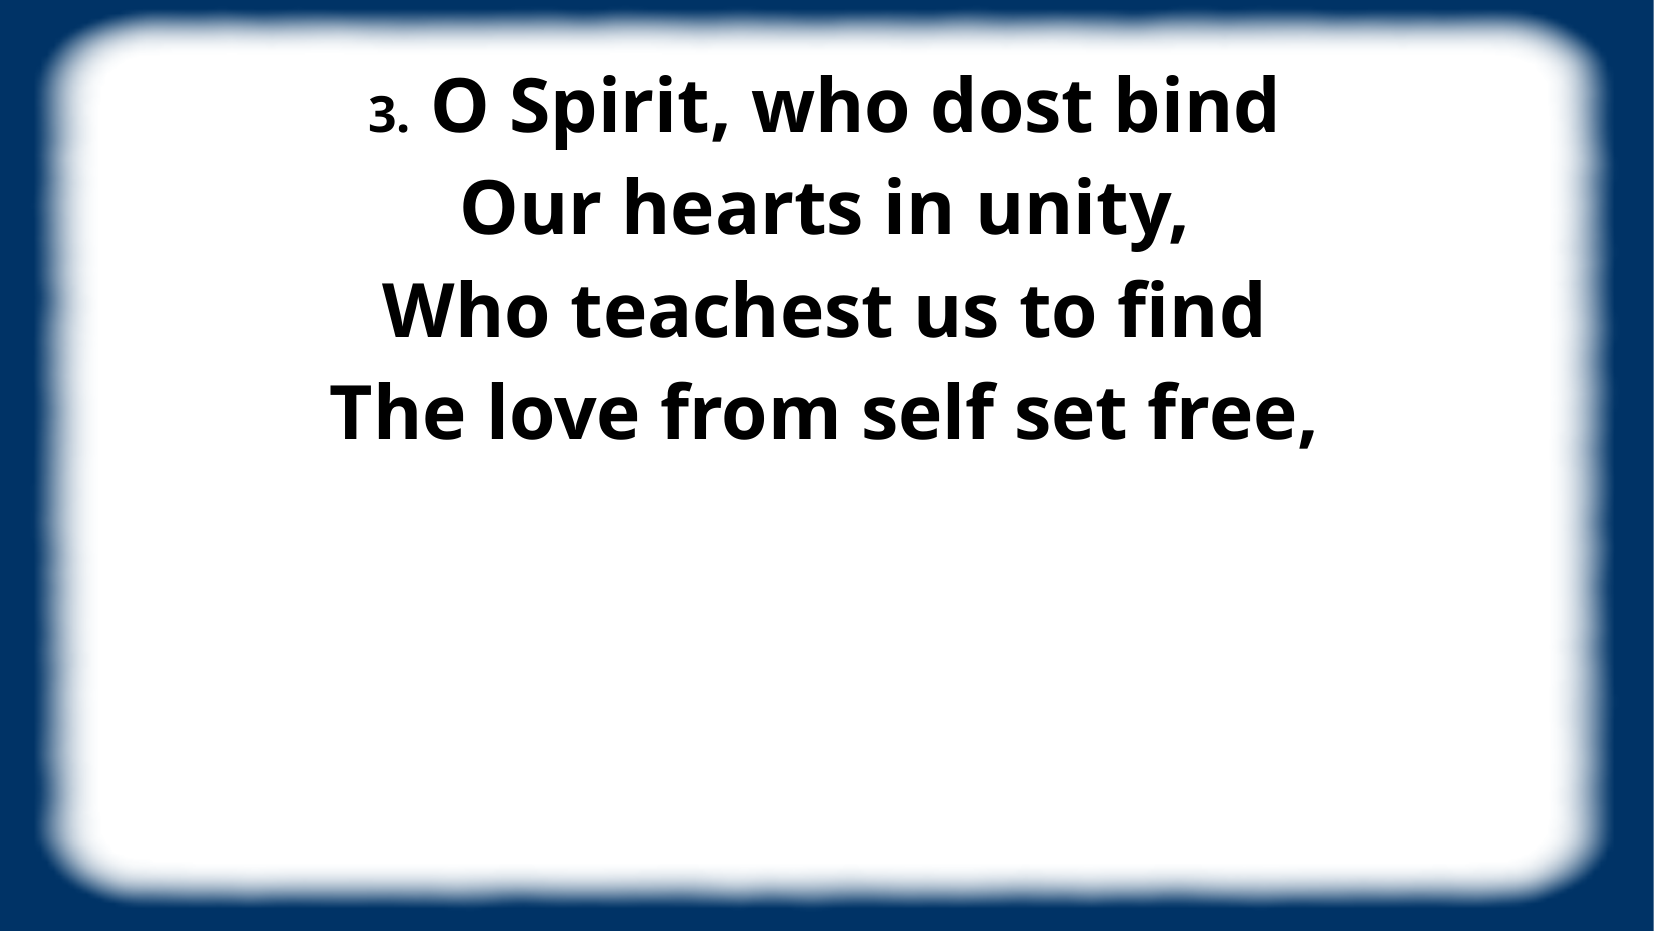

3. O Spirit, who dost bind
Our hearts in unity,
Who teachest us to find
The love from self set free,